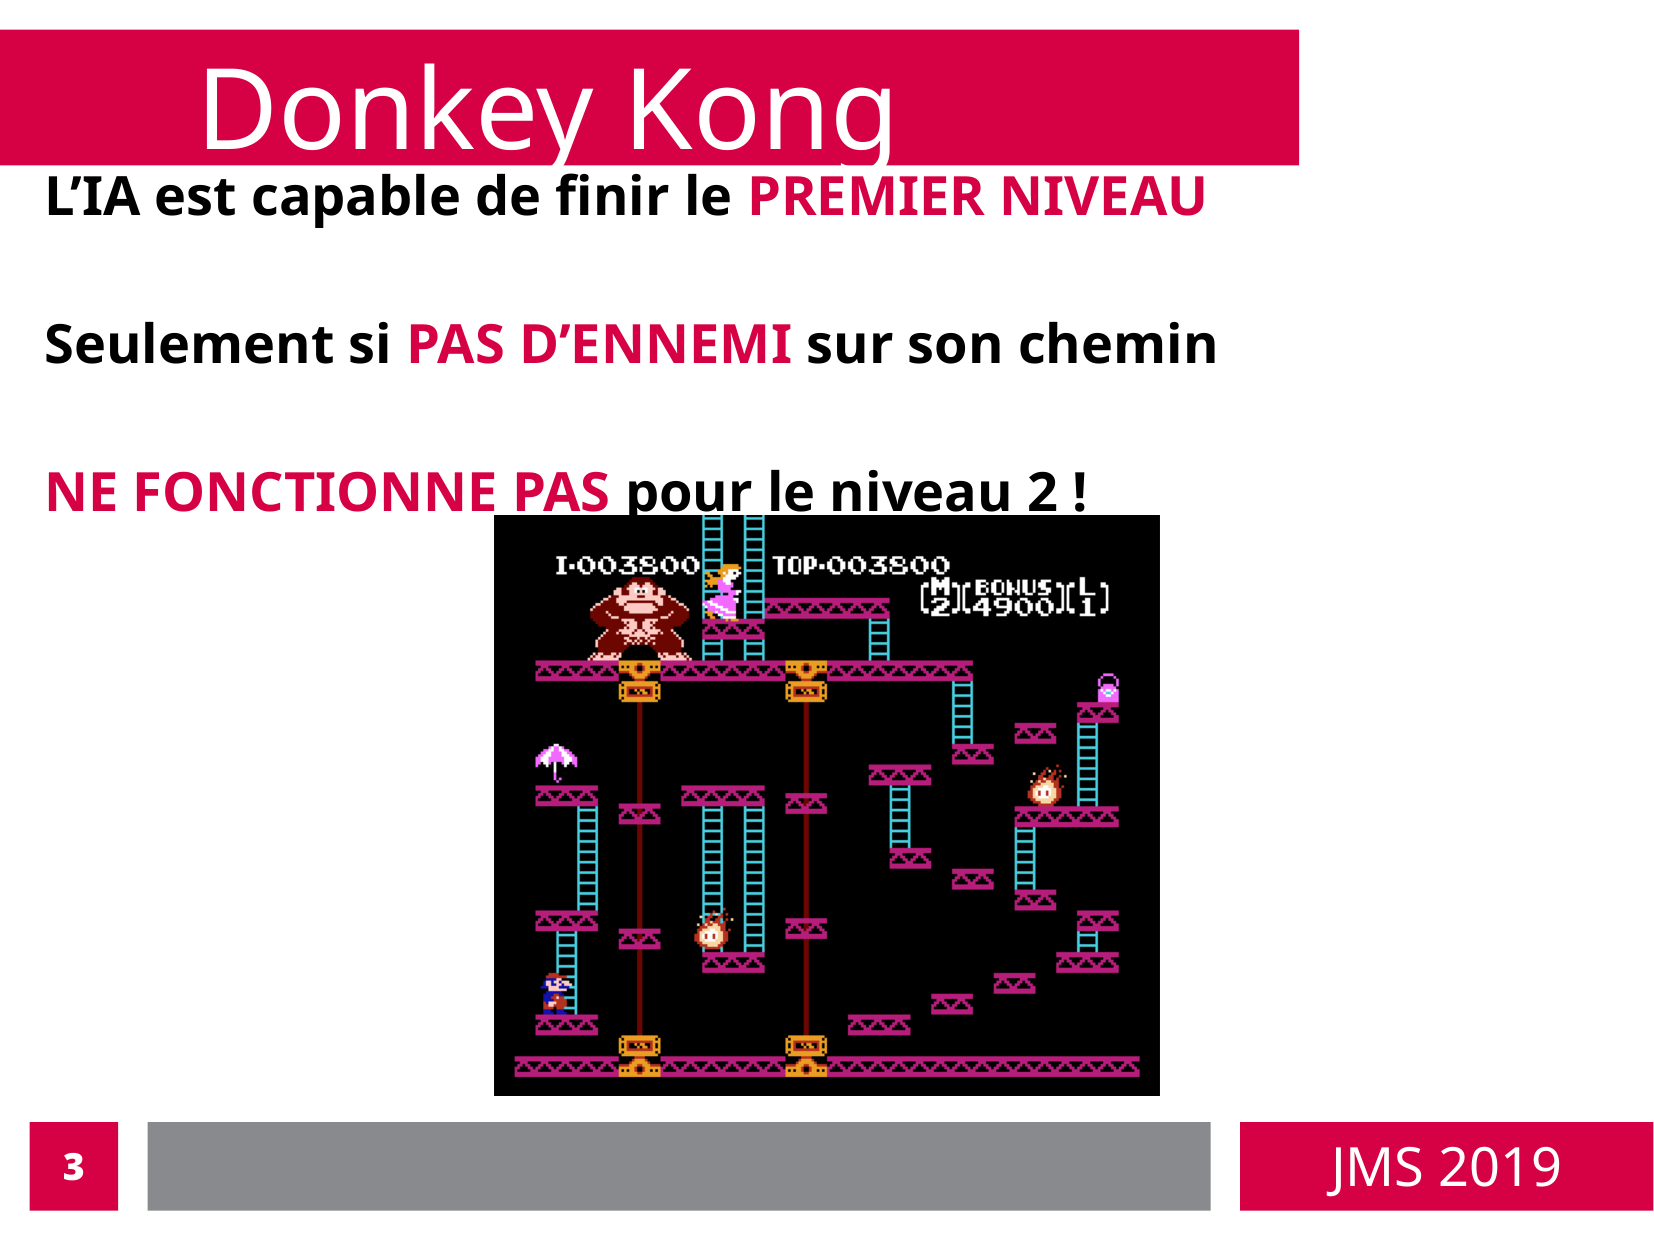

# Donkey Kong
L’IA est capable de finir le PREMIER NIVEAU
Seulement si PAS D’ENNEMI sur son chemin
NE FONCTIONNE PAS pour le niveau 2 !
3